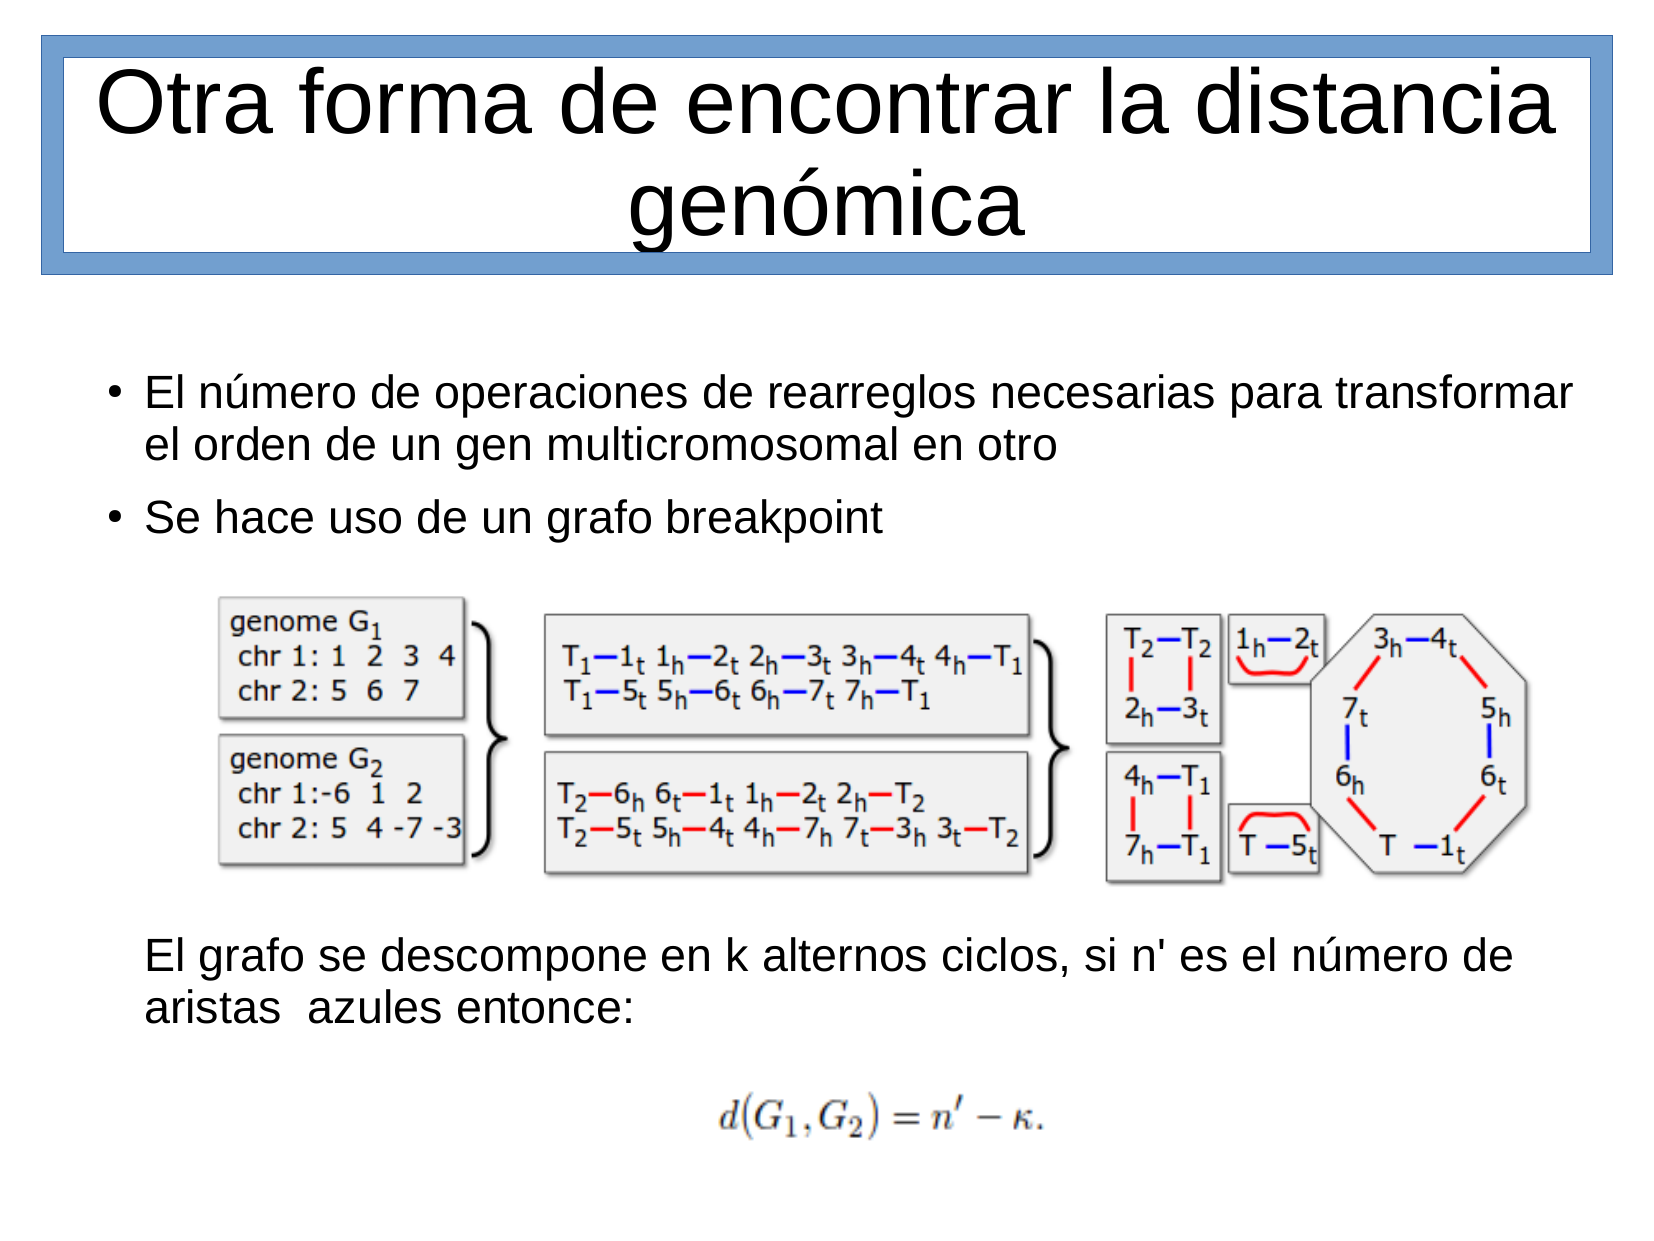

# Otra forma de encontrar la distancia genómica
El número de operaciones de rearreglos necesarias para transformar el orden de un gen multicromosomal en otro
Se hace uso de un grafo breakpoint
El grafo se descompone en k alternos ciclos, si n' es el número de aristas azules entonce: